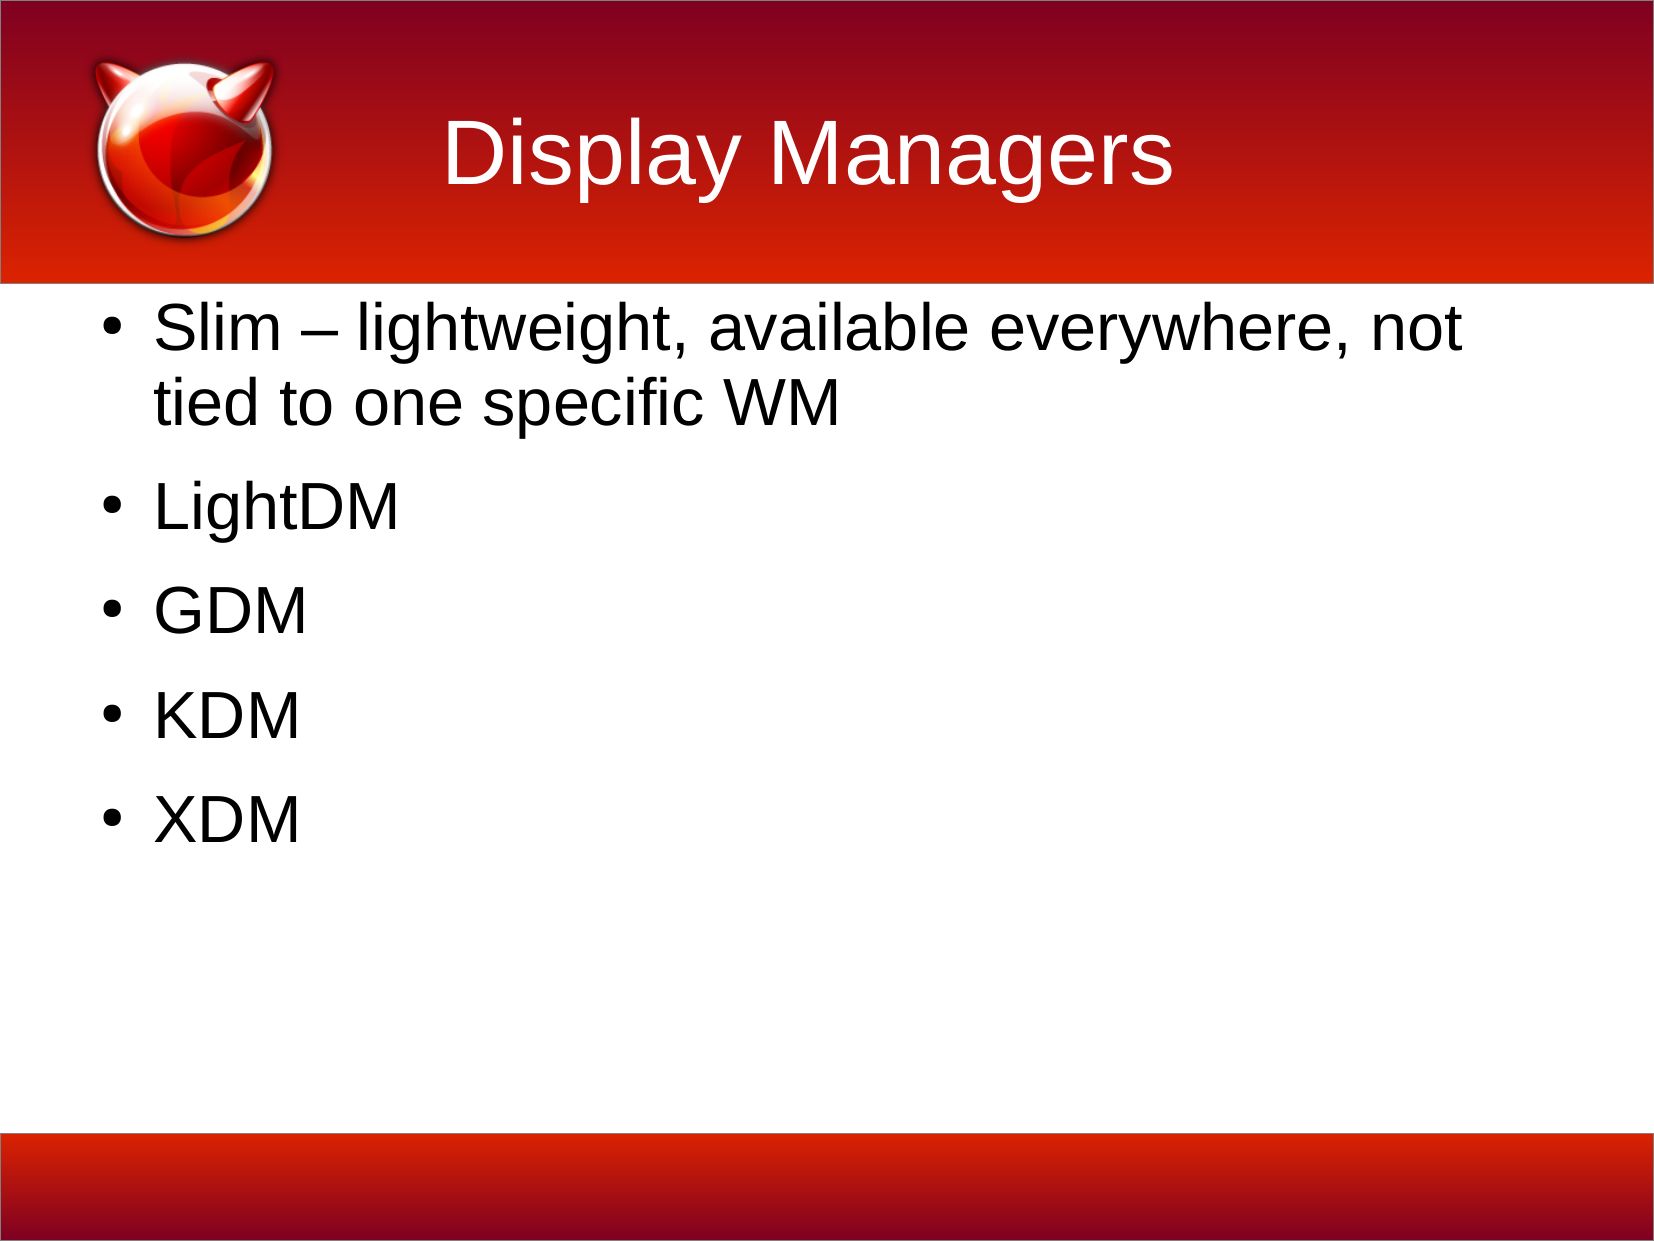

# Display Managers
Slim – lightweight, available everywhere, not tied to one specific WM
LightDM
GDM
KDM
XDM